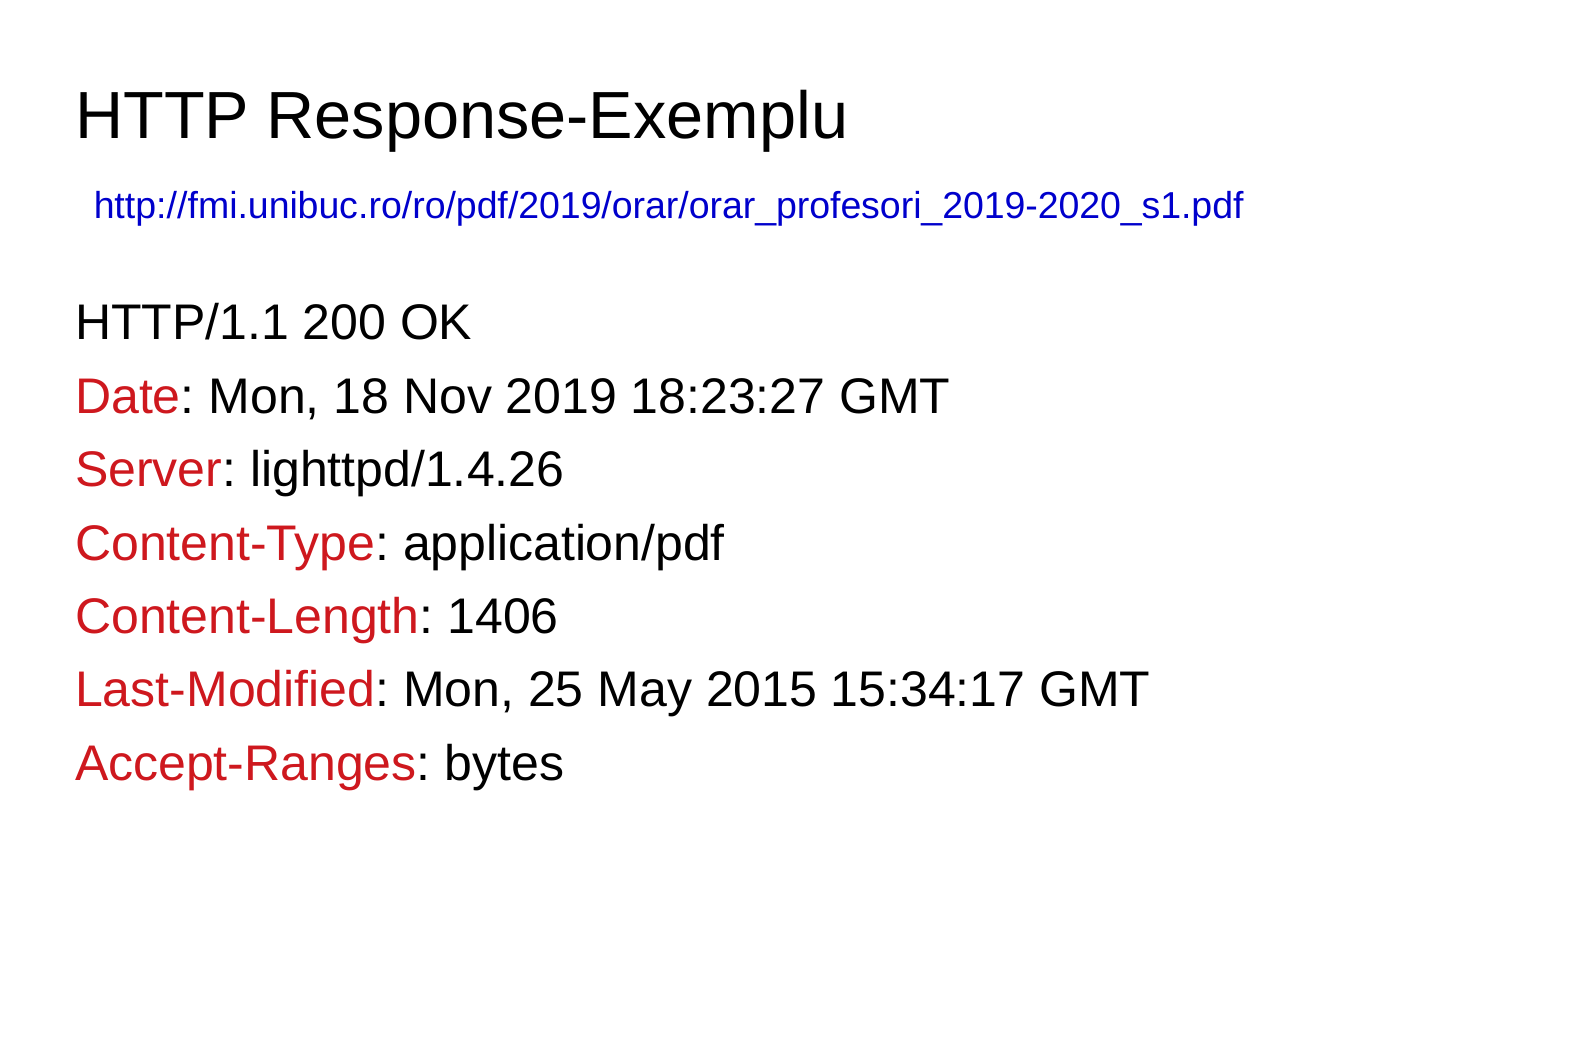

HTTP Response-Exemplu
 http://fmi.unibuc.ro/ro/pdf/2019/orar/orar_profesori_2019-2020_s1.pdf
HTTP/1.1 200 OK
Date: Mon, 18 Nov 2019 18:23:27 GMT
Server: lighttpd/1.4.26
Content-Type: application/pdf
Content-Length: 1406
Last-Modified: Mon, 25 May 2015 15:34:17 GMT
Accept-Ranges: bytes